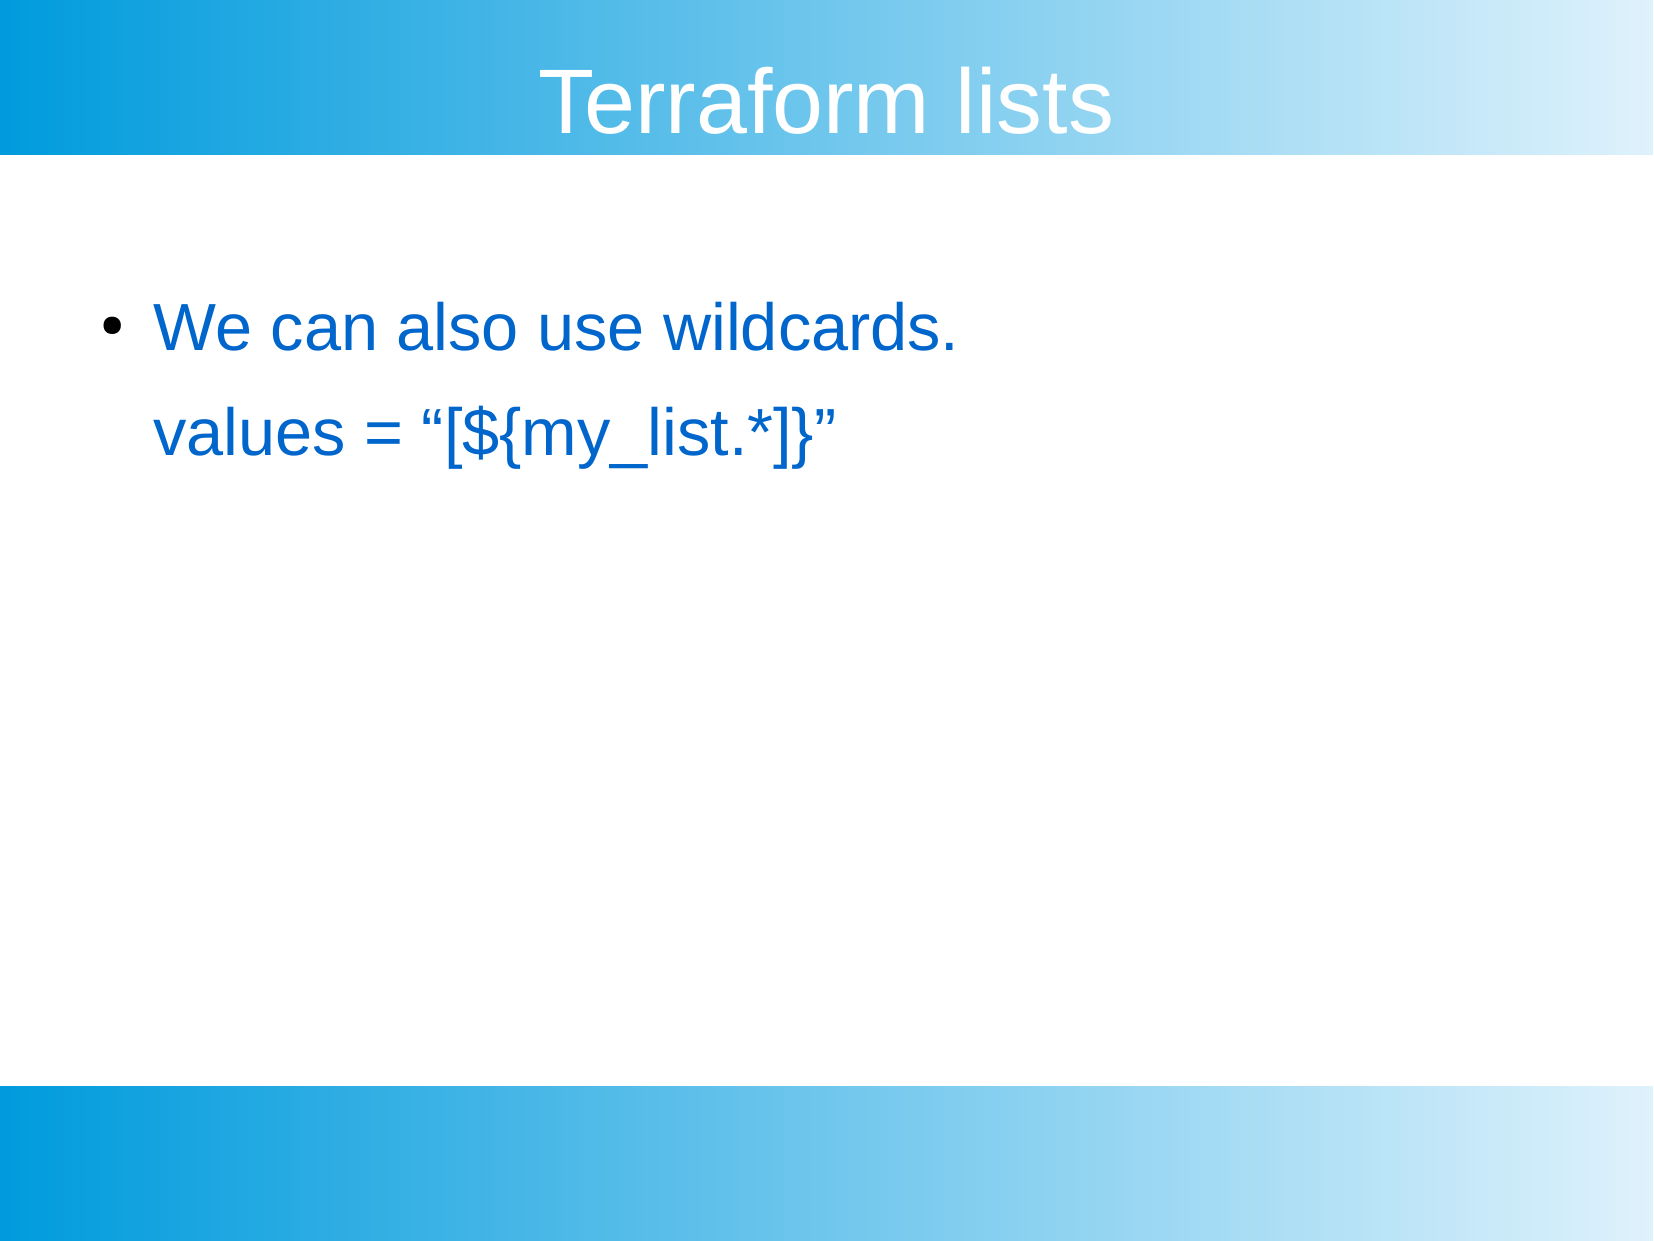

# Terraform lists
We can also use wildcards.
values = “[${my_list.*]}”